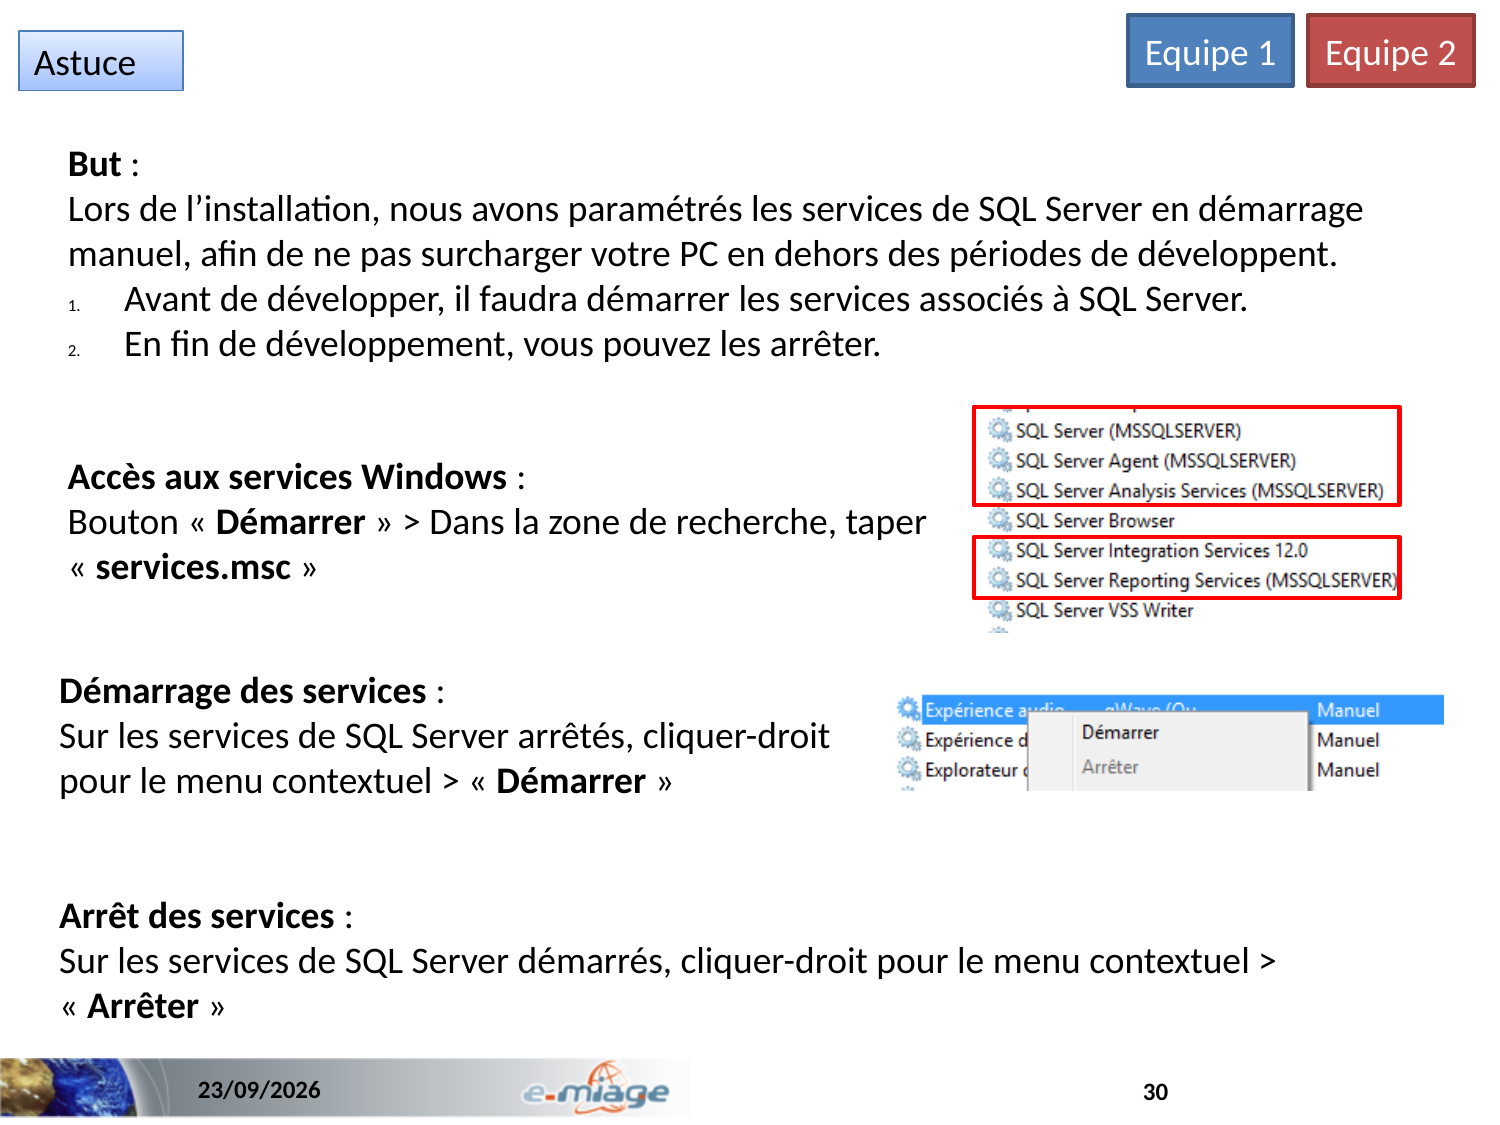

Equipe 1
Equipe 2
Astuce
But :
Lors de l’installation, nous avons paramétrés les services de SQL Server en démarrage manuel, afin de ne pas surcharger votre PC en dehors des périodes de développent.
Avant de développer, il faudra démarrer les services associés à SQL Server.
En fin de développement, vous pouvez les arrêter.
Accès aux services Windows :
Bouton « Démarrer » > Dans la zone de recherche, taper « services.msc »
Démarrage des services :
Sur les services de SQL Server arrêtés, cliquer-droit pour le menu contextuel > « Démarrer »
Arrêt des services :
Sur les services de SQL Server démarrés, cliquer-droit pour le menu contextuel > « Arrêter »